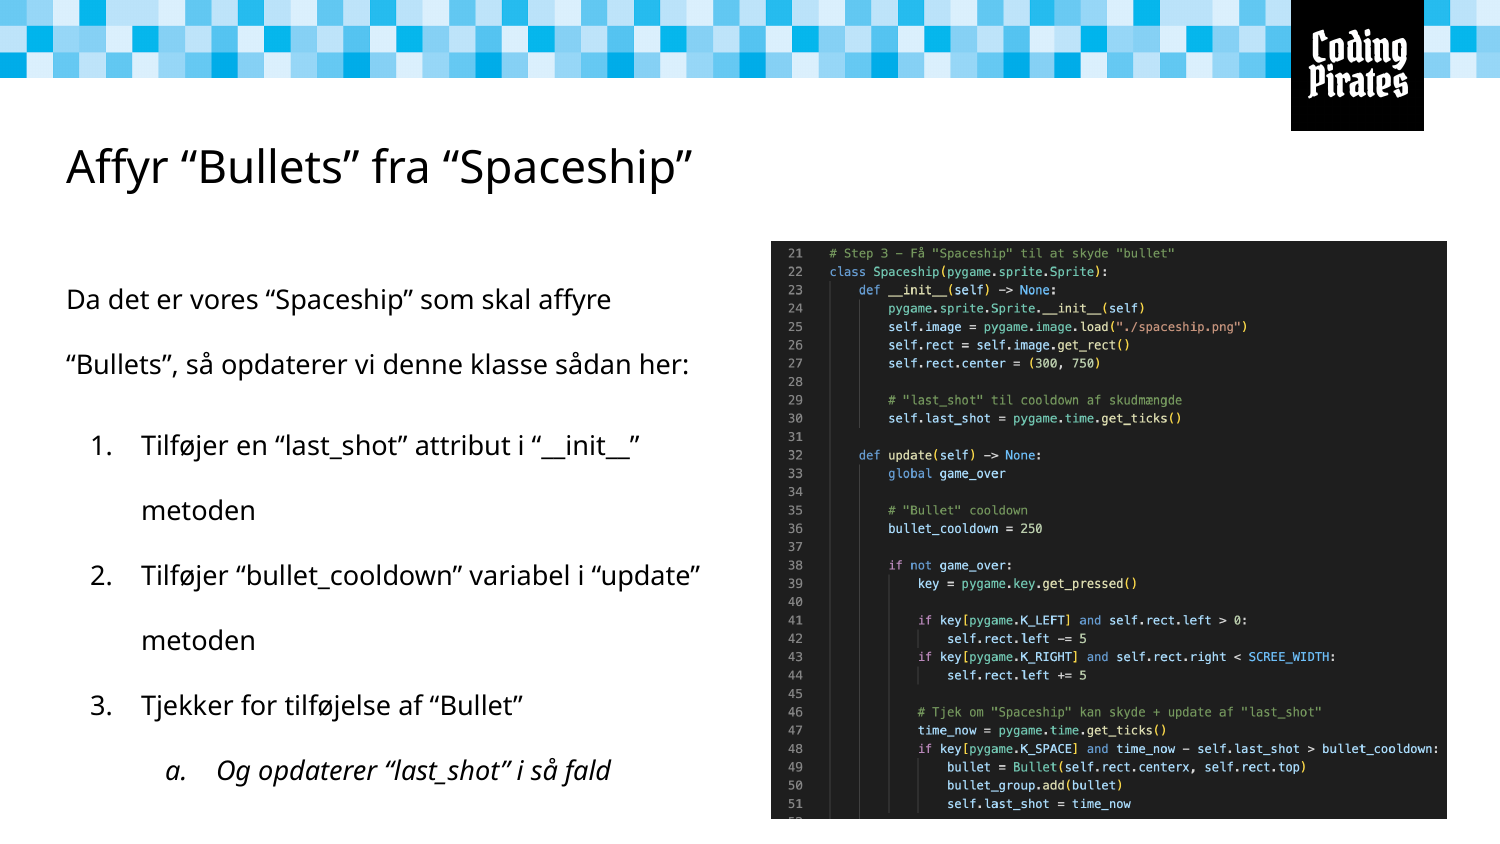

# Affyr “Bullets” fra “Spaceship”
Da det er vores “Spaceship” som skal affyre “Bullets”, så opdaterer vi denne klasse sådan her:
Tilføjer en “last_shot” attribut i “__init__” metoden
Tilføjer “bullet_cooldown” variabel i “update” metoden
Tjekker for tilføjelse af “Bullet”
Og opdaterer “last_shot” i så fald